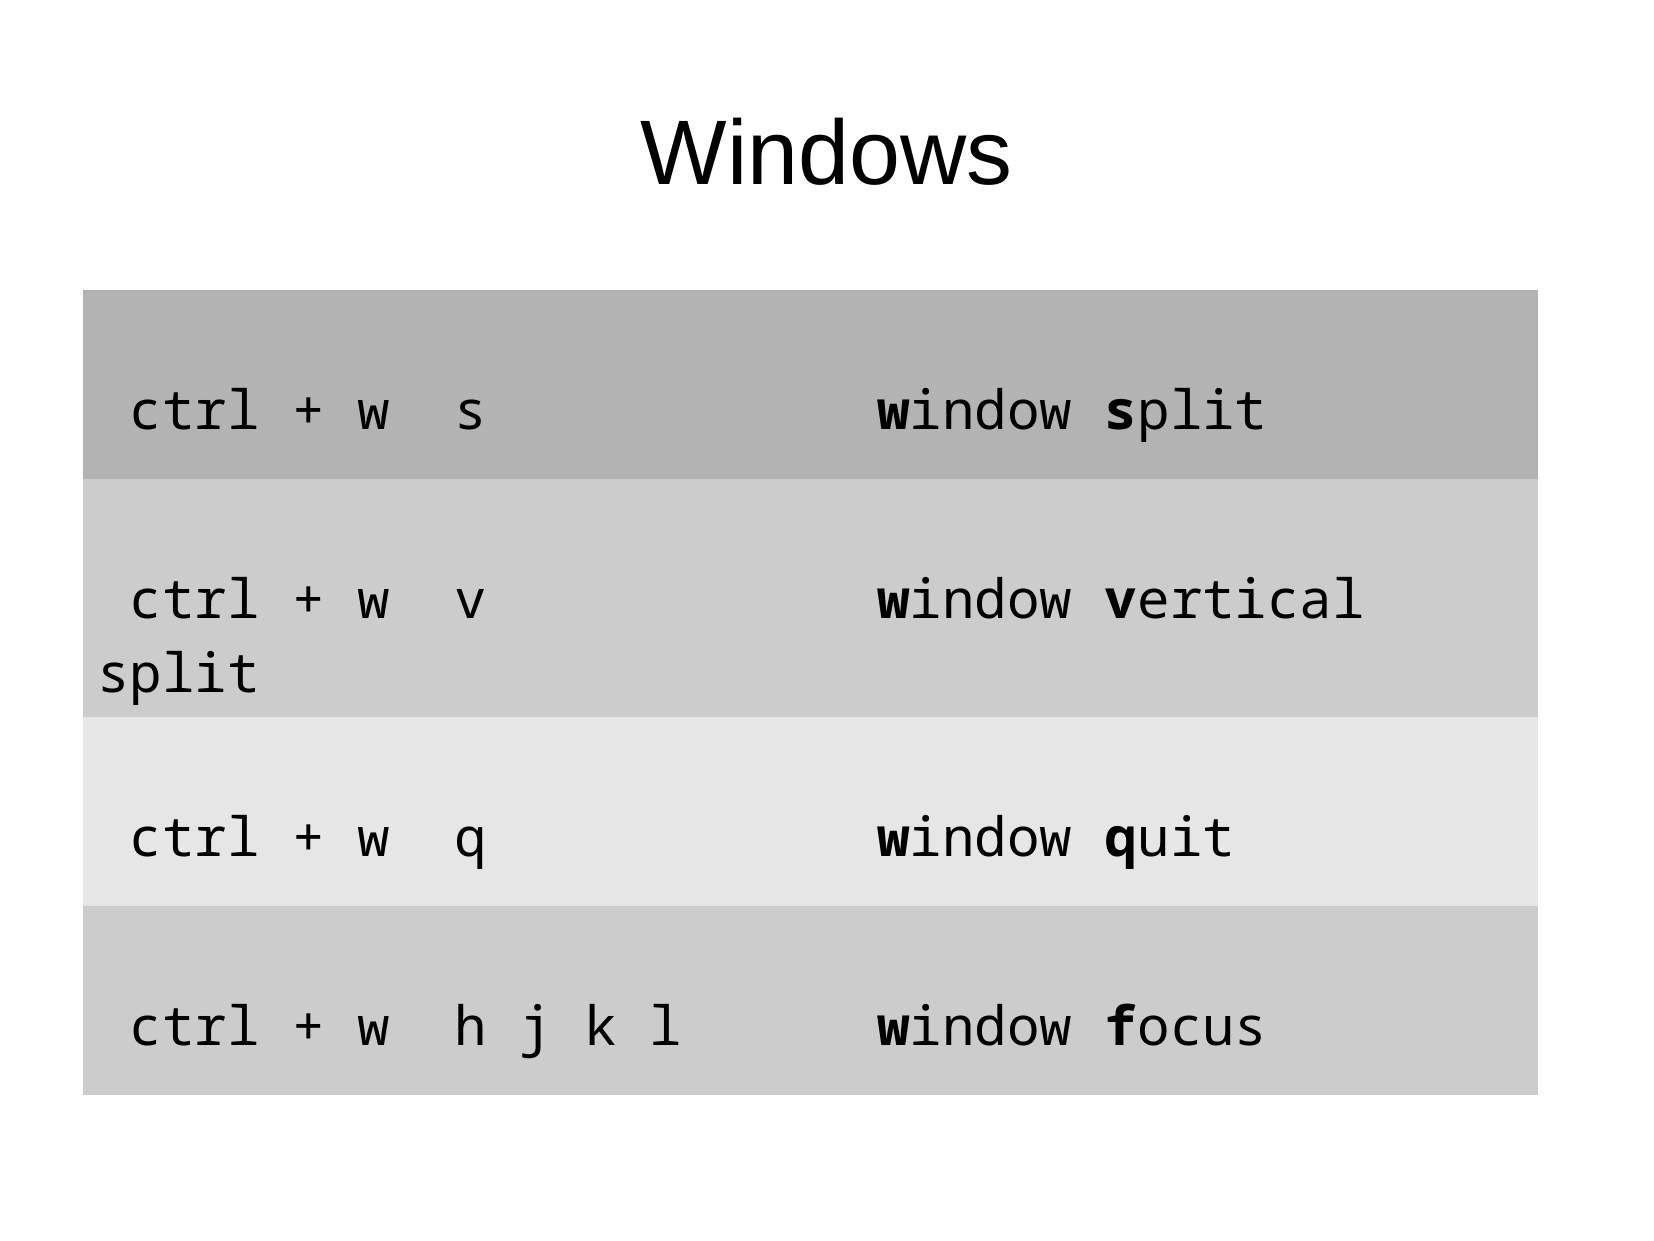

# Windows
| ctrl + w s window split |
| --- |
| ctrl + w v window vertical split |
| ctrl + w q window quit |
| ctrl + w h j k l window focus |